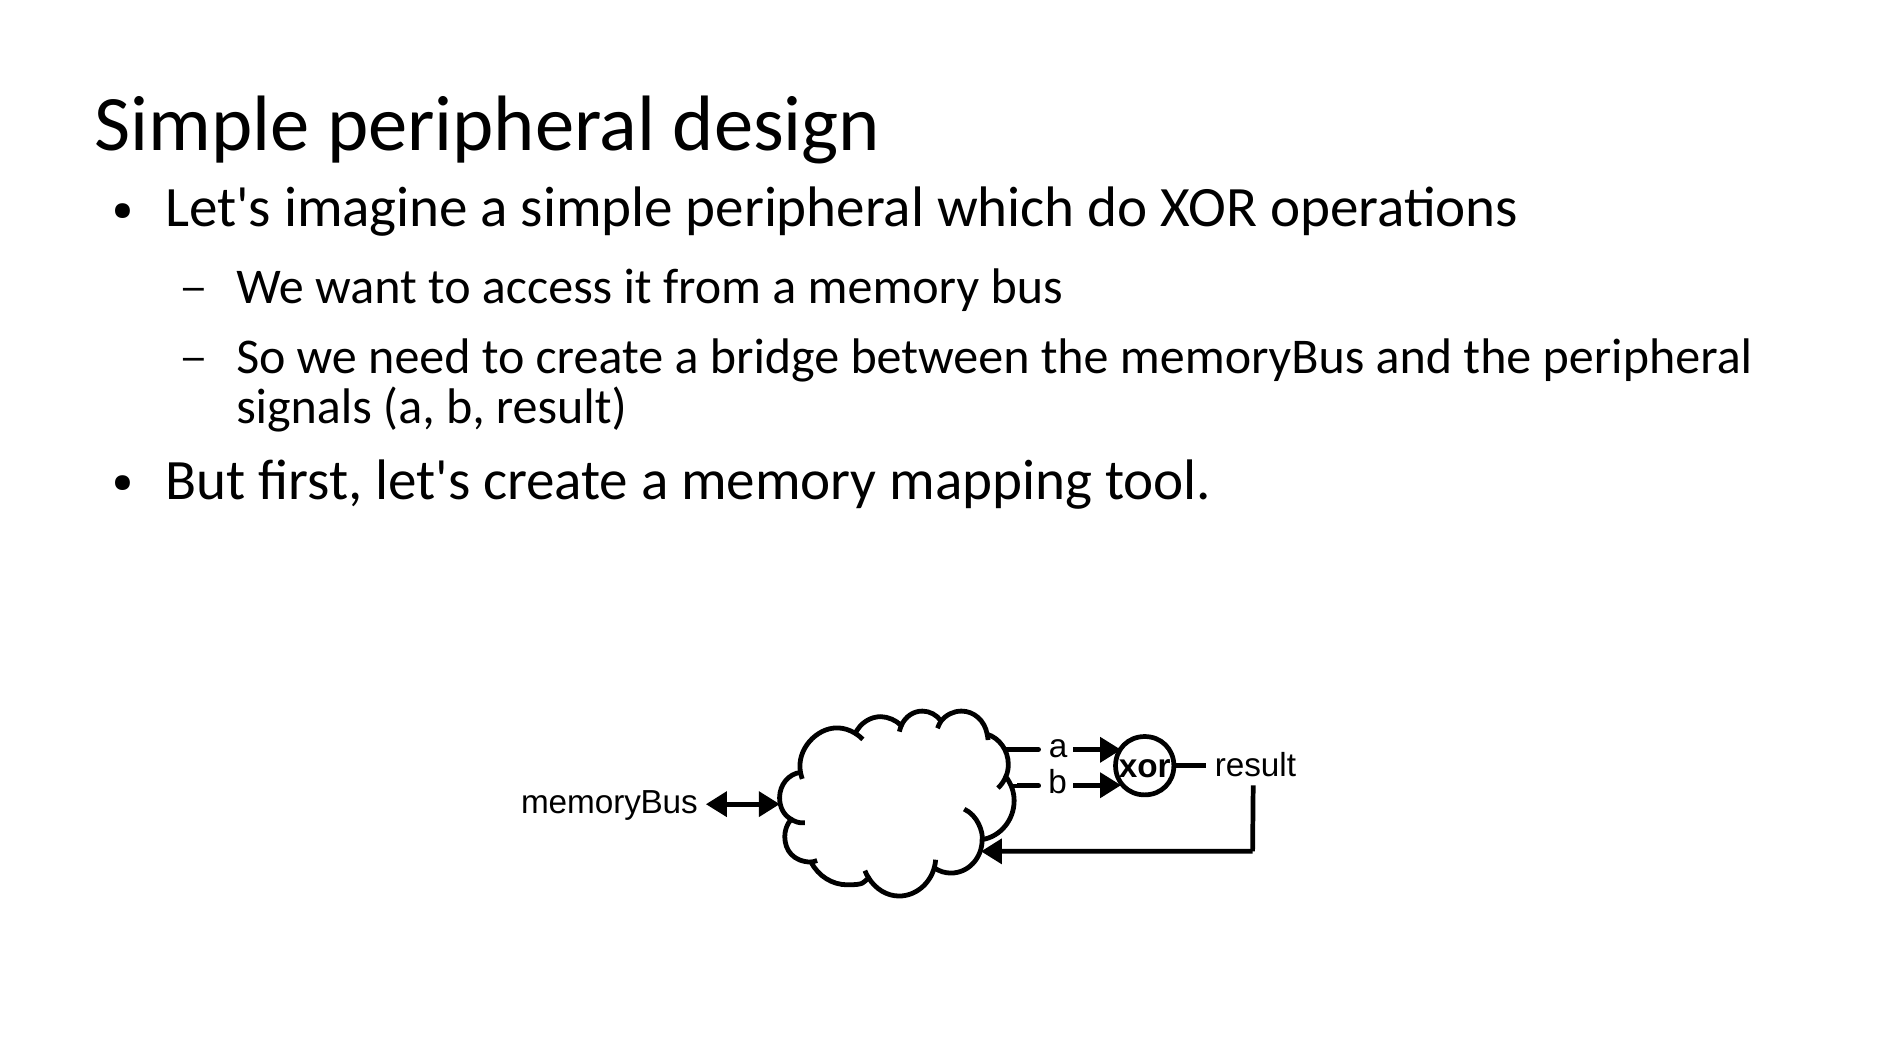

# Simple peripheral design
Let's imagine a simple peripheral which do XOR operations
We want to access it from a memory bus
So we need to create a bridge between the memoryBus and the peripheral signals (a, b, result)
But first, let's create a memory mapping tool.